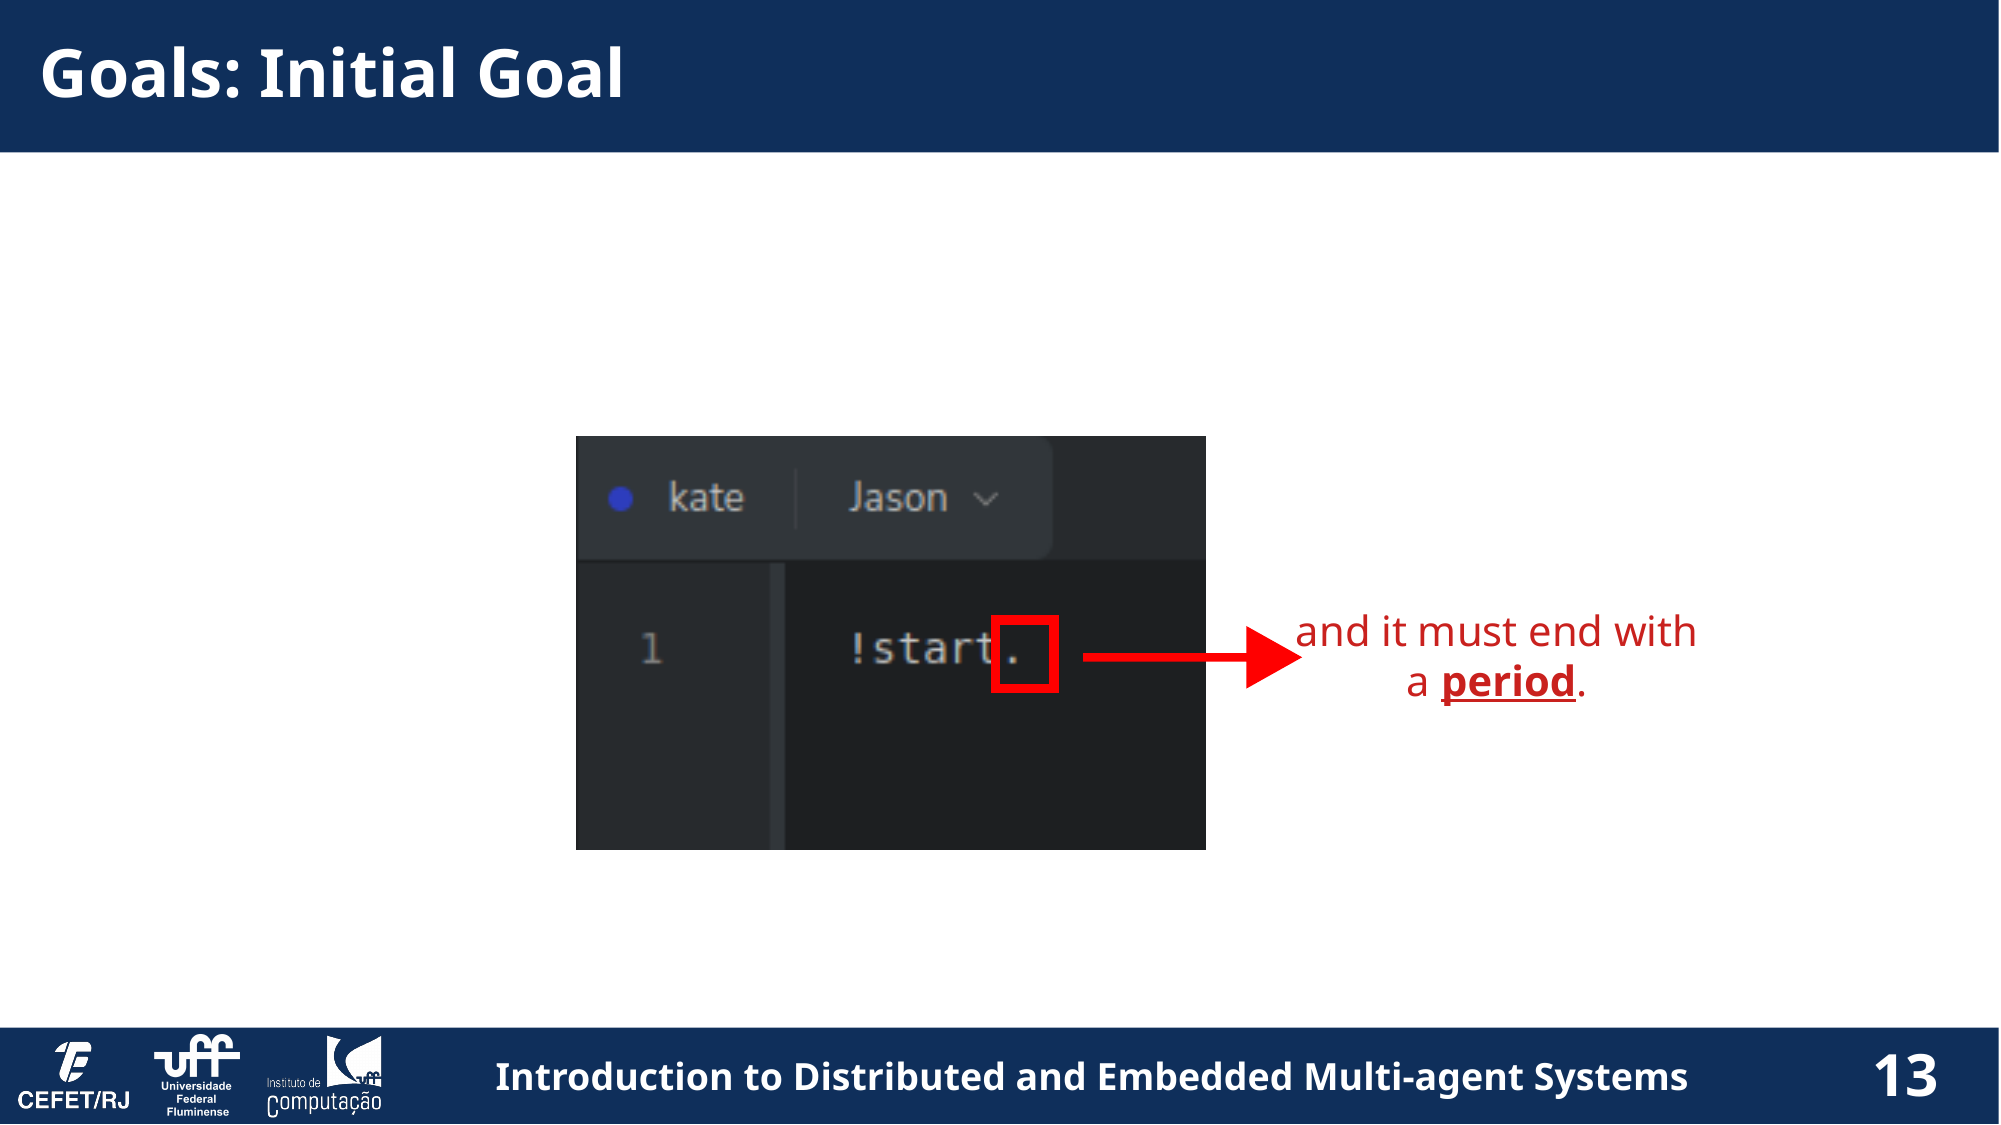

Goals: Initial Goal
and it must end with a period.